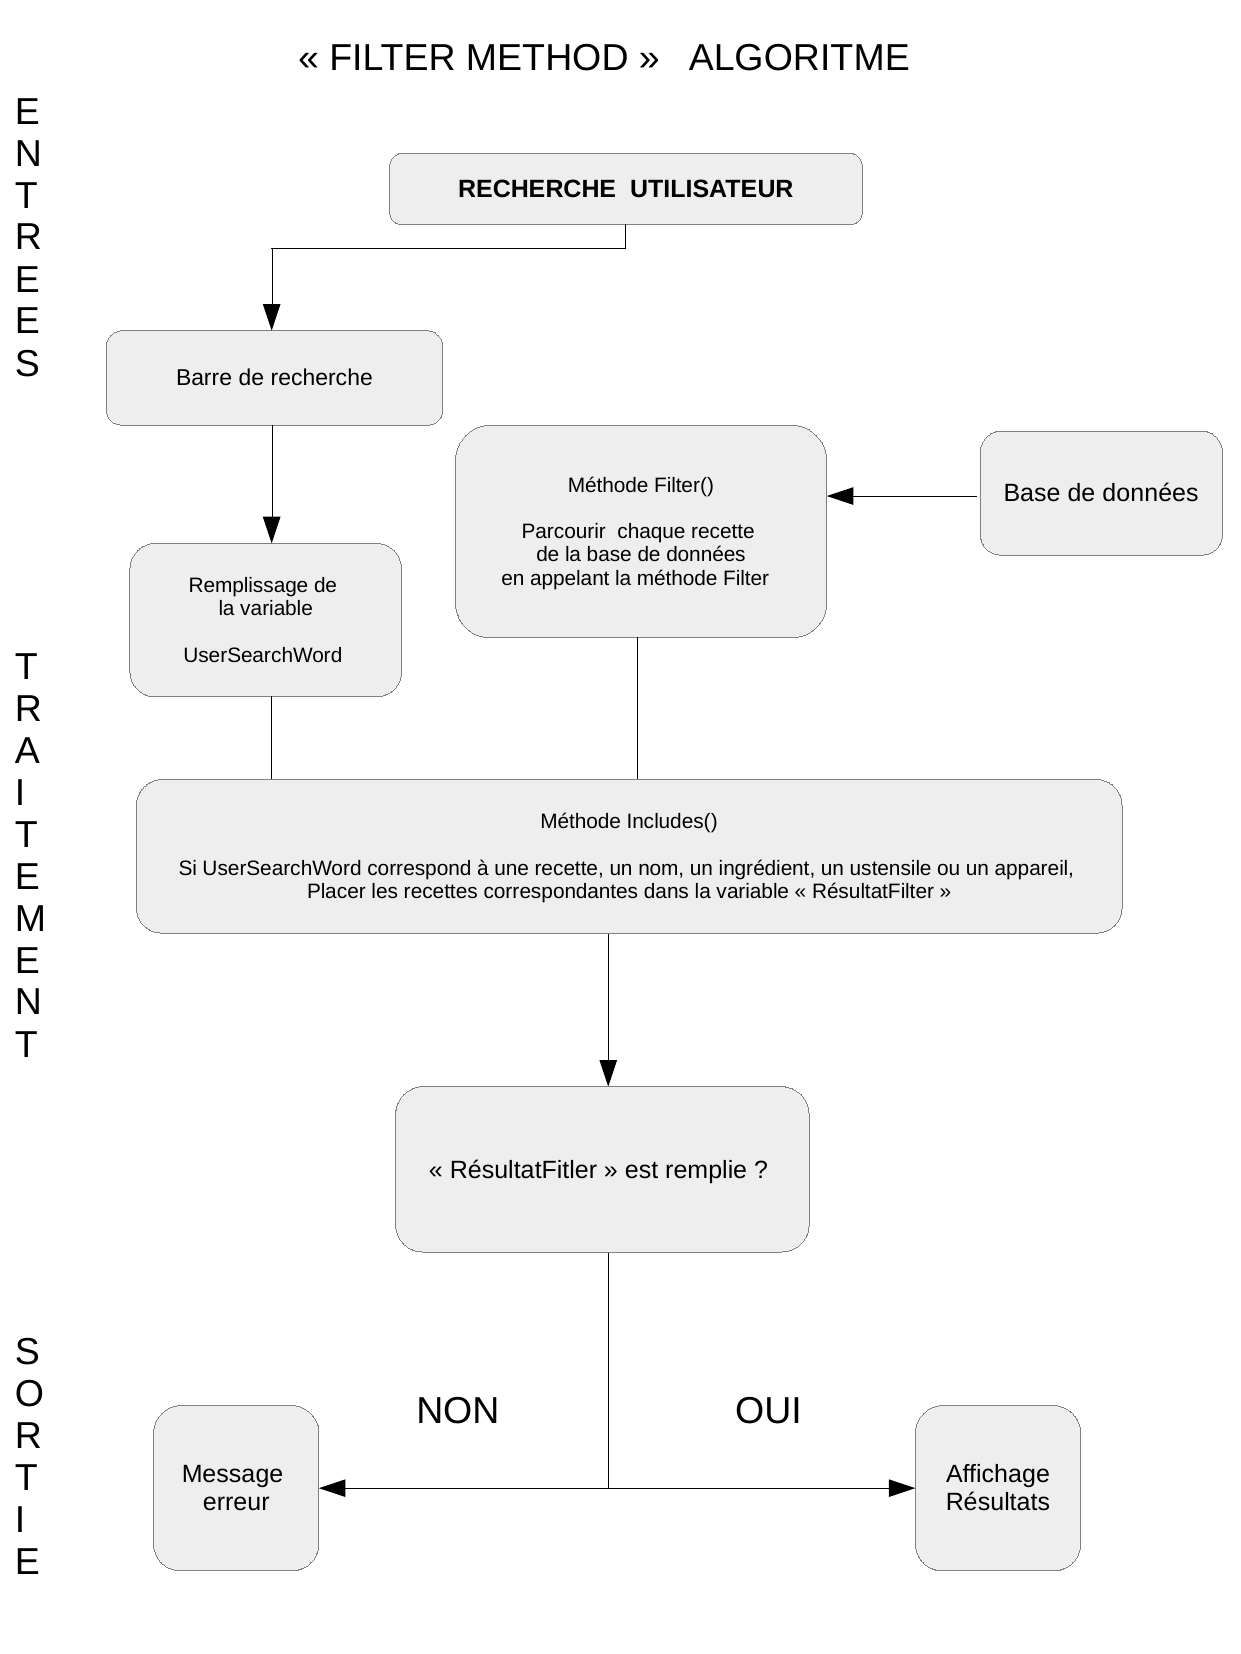

« FILTER METHOD » ALGORITME
ENTREES
RECHERCHE UTILISATEUR
Barre de recherche
Méthode Filter()
Parcourir chaque recette
de la base de données
en appelant la méthode Filter
Base de données
Remplissage de
la variable
UserSearchWord
TRAITEMENT
Méthode Includes()
Si UserSearchWord correspond à une recette, un nom, un ingrédient, un ustensile ou un appareil,
Placer les recettes correspondantes dans la variable « RésultatFilter »
« RésultatFitler » est remplie ?
SORTIE
NON
OUI
Message
erreur
Affichage
Résultats